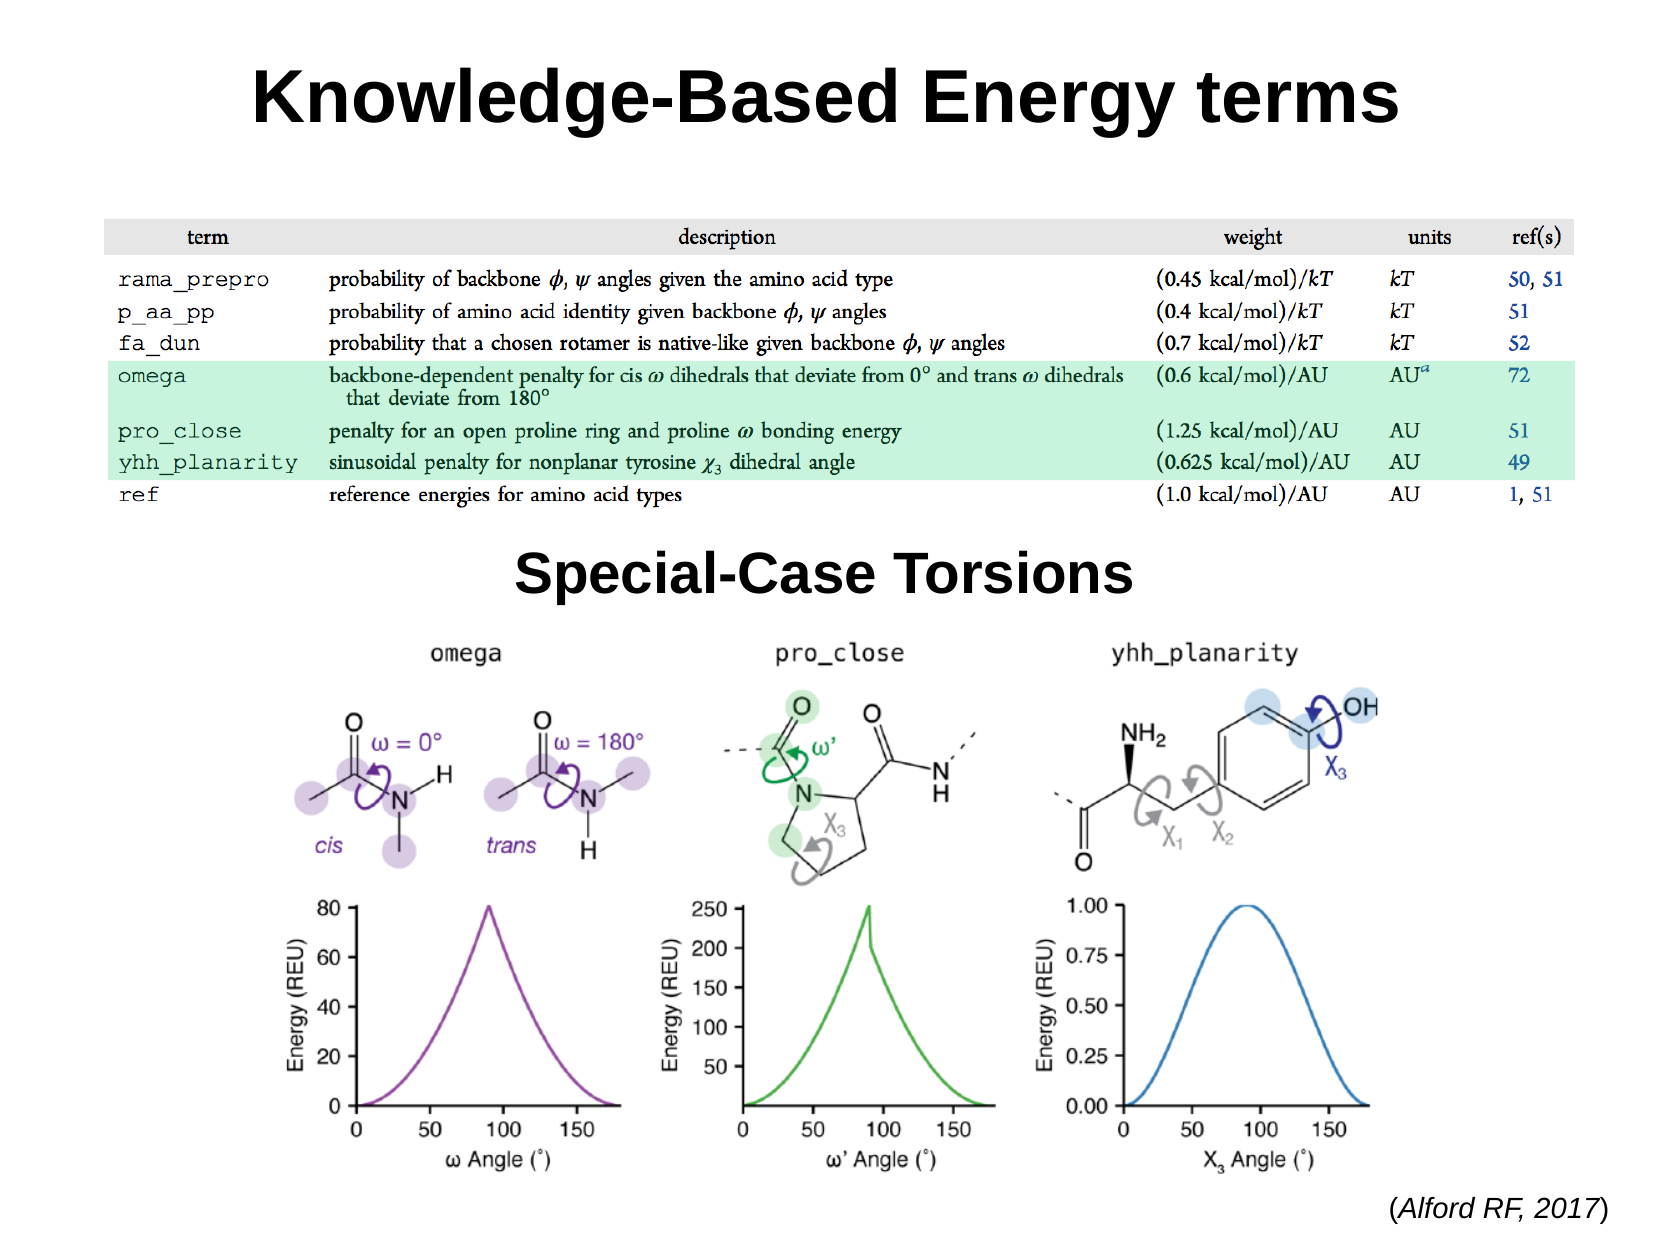

Knowledge-Based Energy terms
Special-Case Torsions
(Alford RF, 2017)